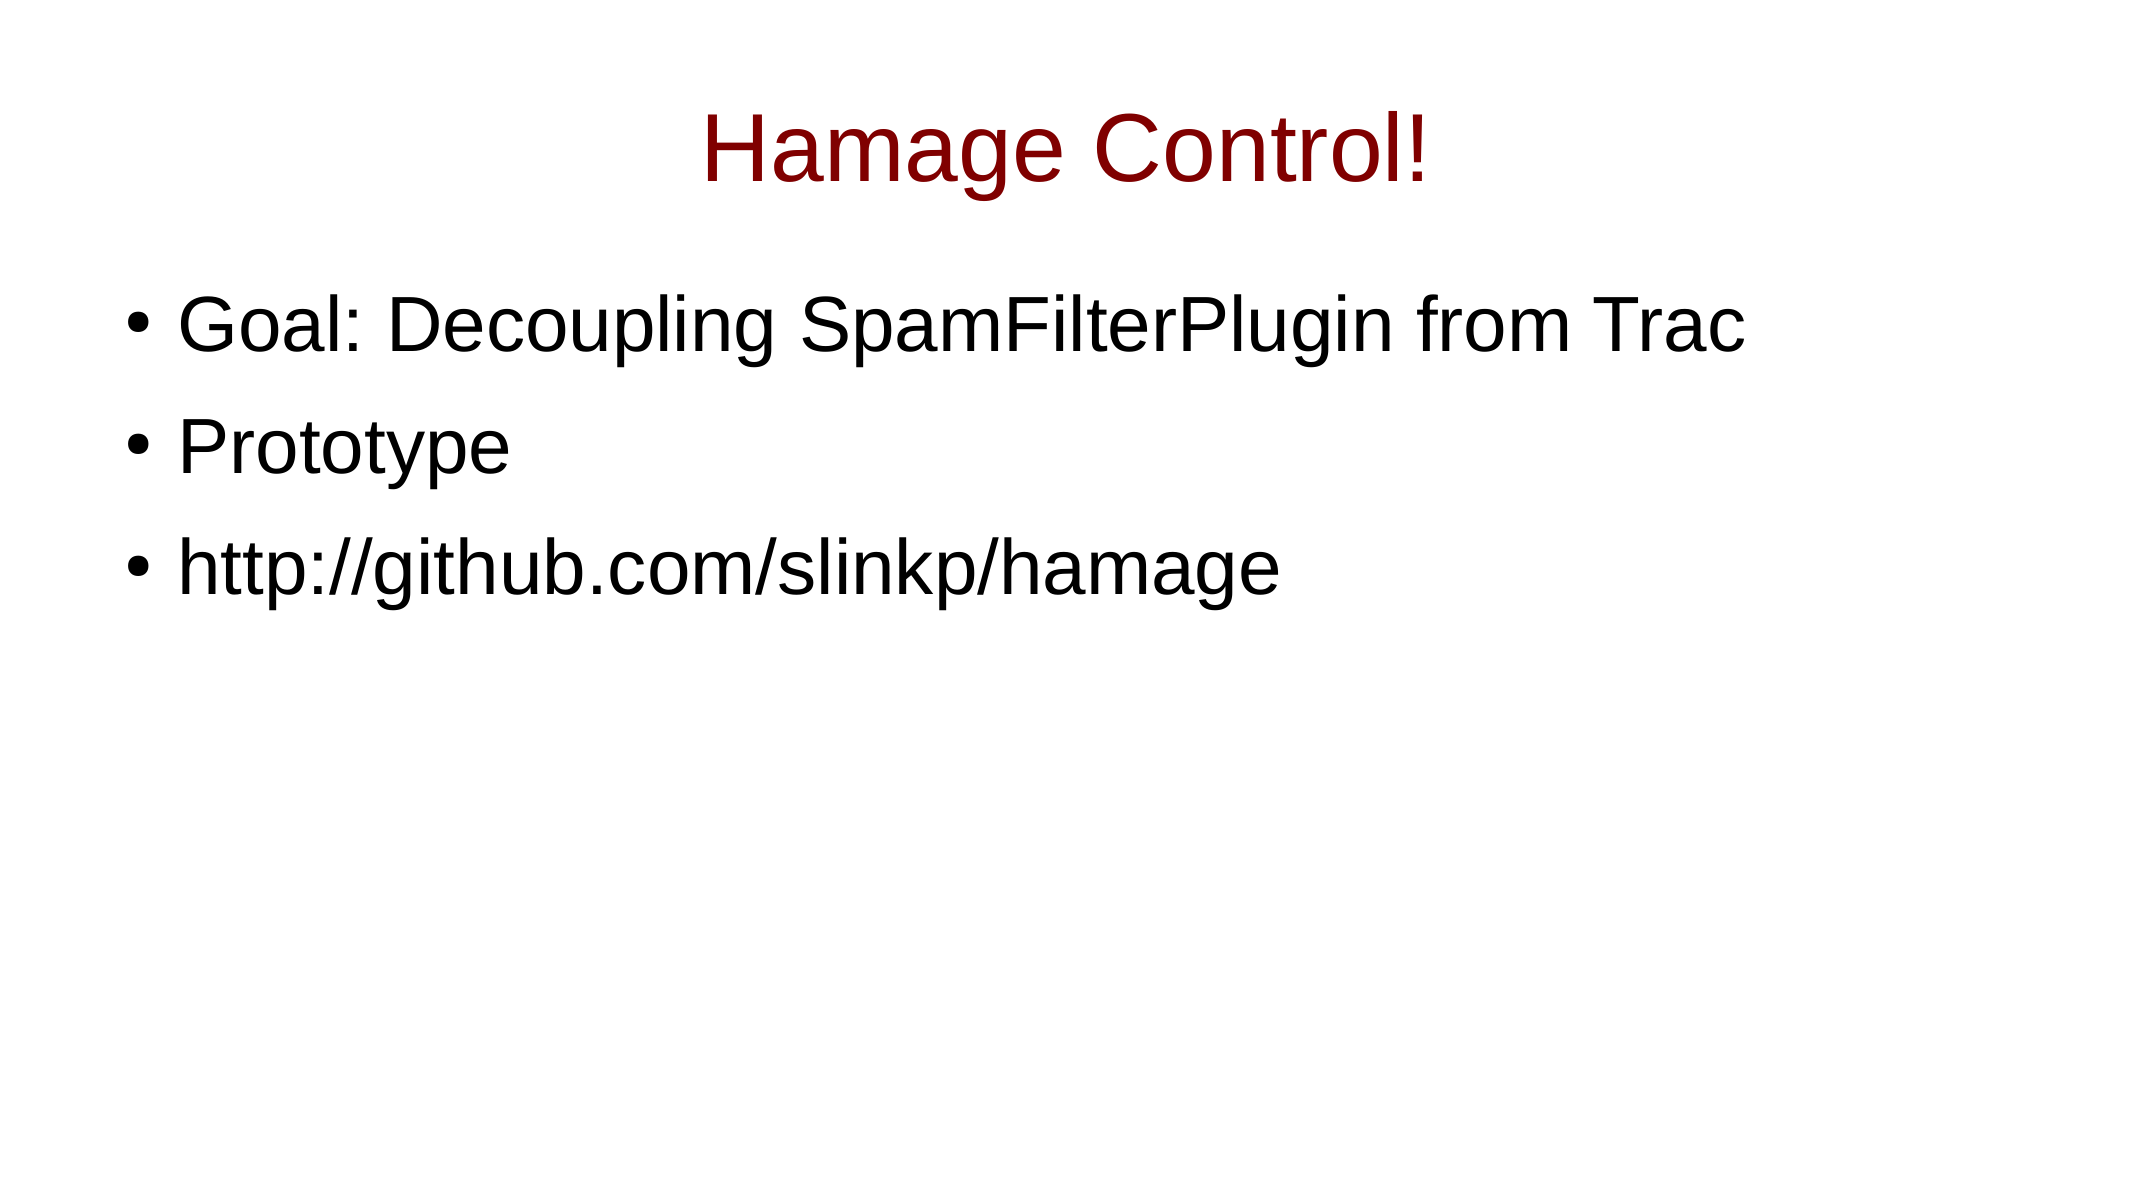

# Hamage Control!
Goal: Decoupling SpamFilterPlugin from Trac
Prototype
http://github.com/slinkp/hamage